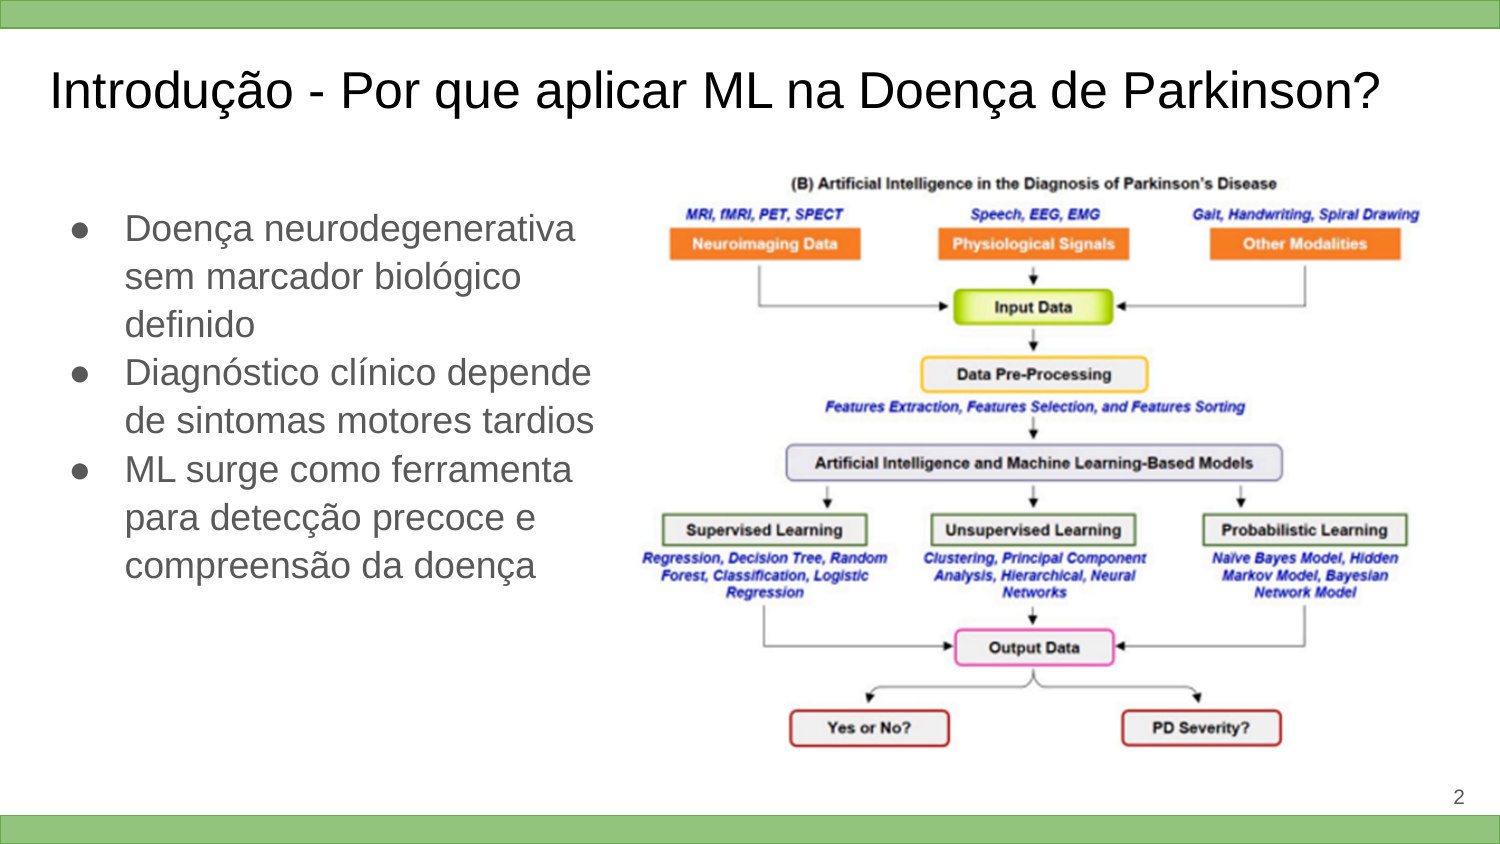

# Introdução - Por que aplicar ML na Doença de Parkinson?
Doença neurodegenerativa sem marcador biológico definido
Diagnóstico clínico depende de sintomas motores tardios
ML surge como ferramenta para detecção precoce e compreensão da doença